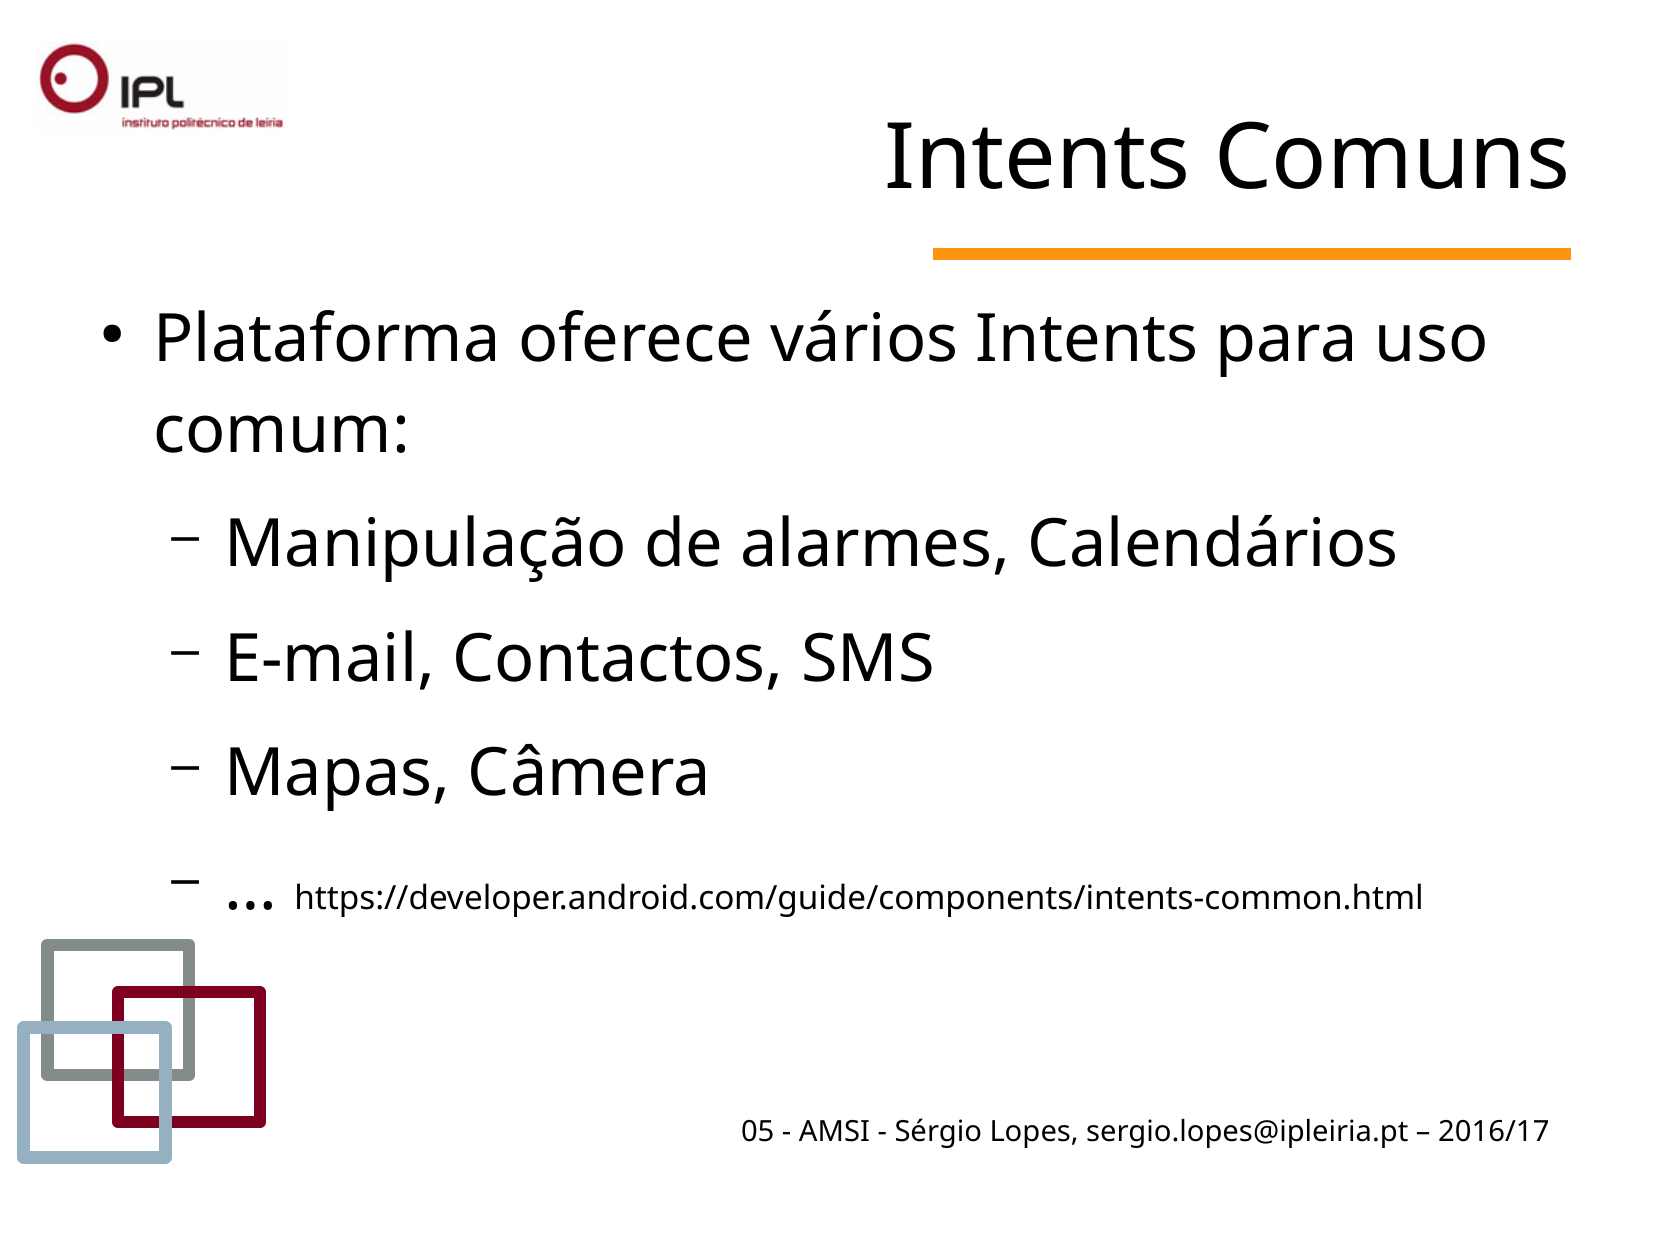

# Intents Comuns
Plataforma oferece vários Intents para uso comum:
Manipulação de alarmes, Calendários
E-mail, Contactos, SMS
Mapas, Câmera
… https://developer.android.com/guide/components/intents-common.html
05 - AMSI - Sérgio Lopes, sergio.lopes@ipleiria.pt – 2016/17